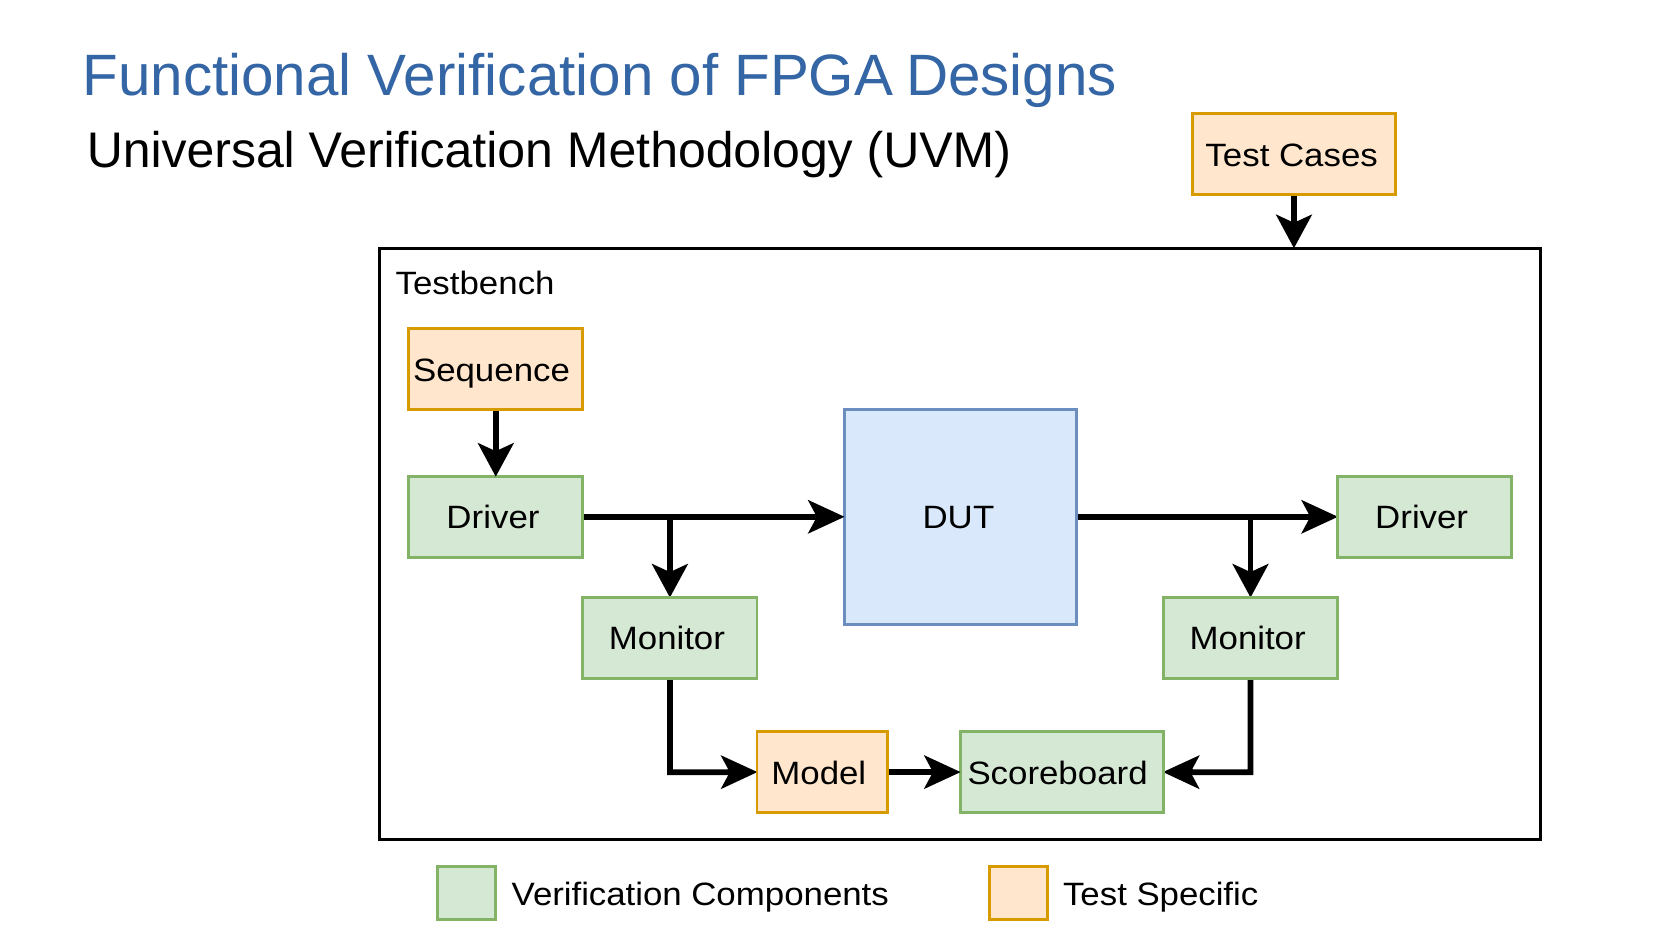

# Functional Verification of FPGA Designs
Universal Verification Methodology (UVM)